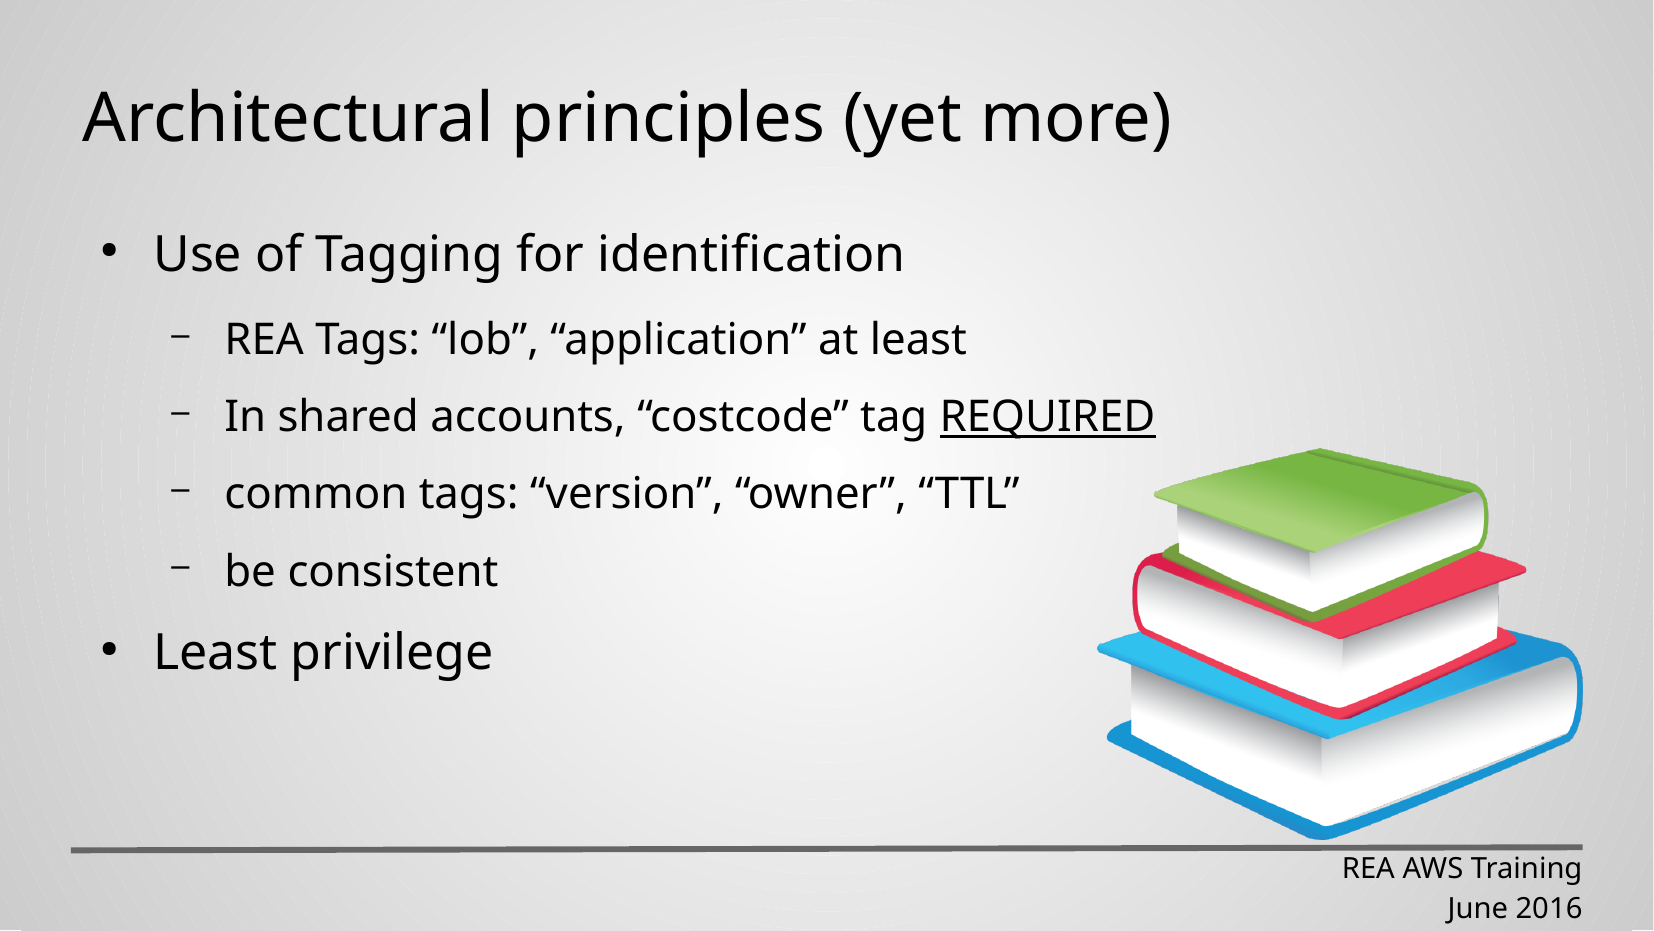

# Architectural principles (yet more)
Use of Tagging for identification
REA Tags: “lob”, “application” at least
In shared accounts, “costcode” tag REQUIRED
common tags: “version”, “owner”, “TTL”
be consistent
Least privilege
REA AWS Training